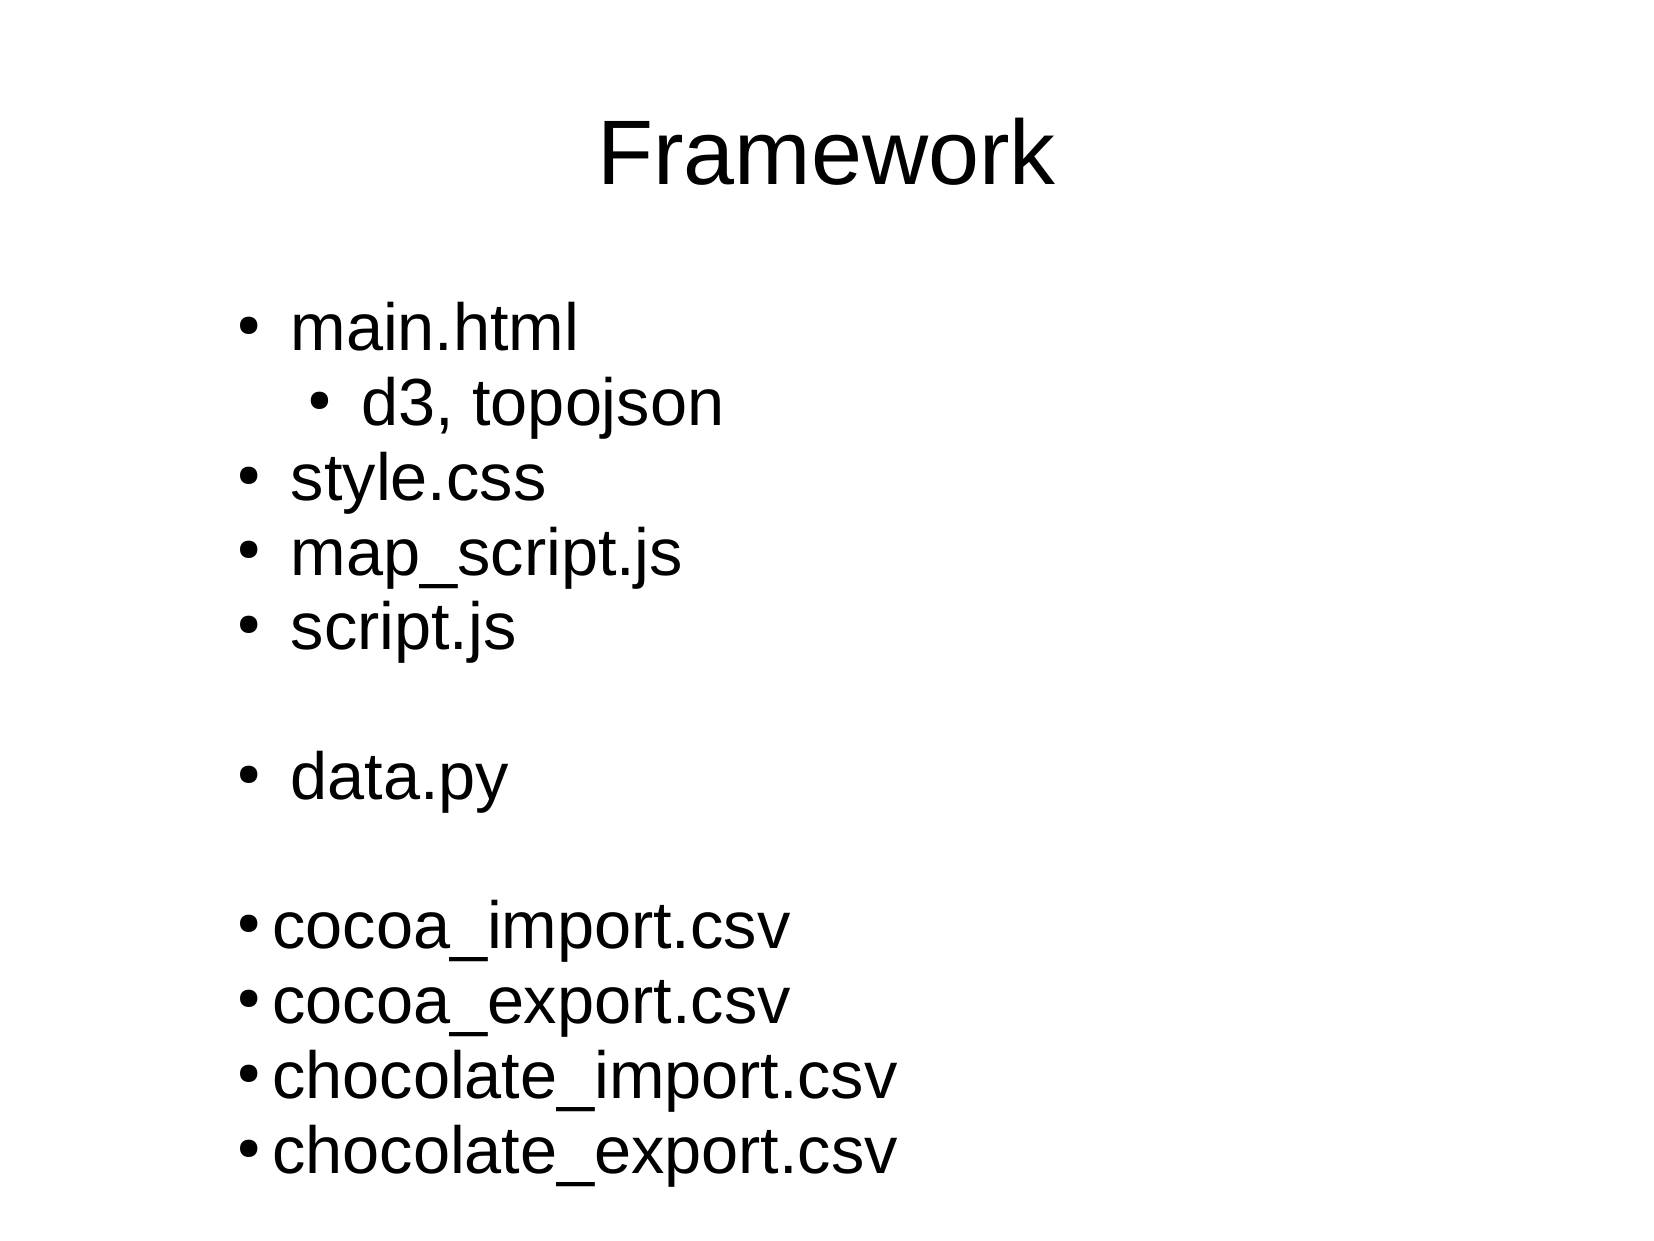

# Framework
 main.html
 d3, topojson
 style.css
 map_script.js
 script.js
 data.py
cocoa_import.csv
cocoa_export.csv
chocolate_import.csv
chocolate_export.csv